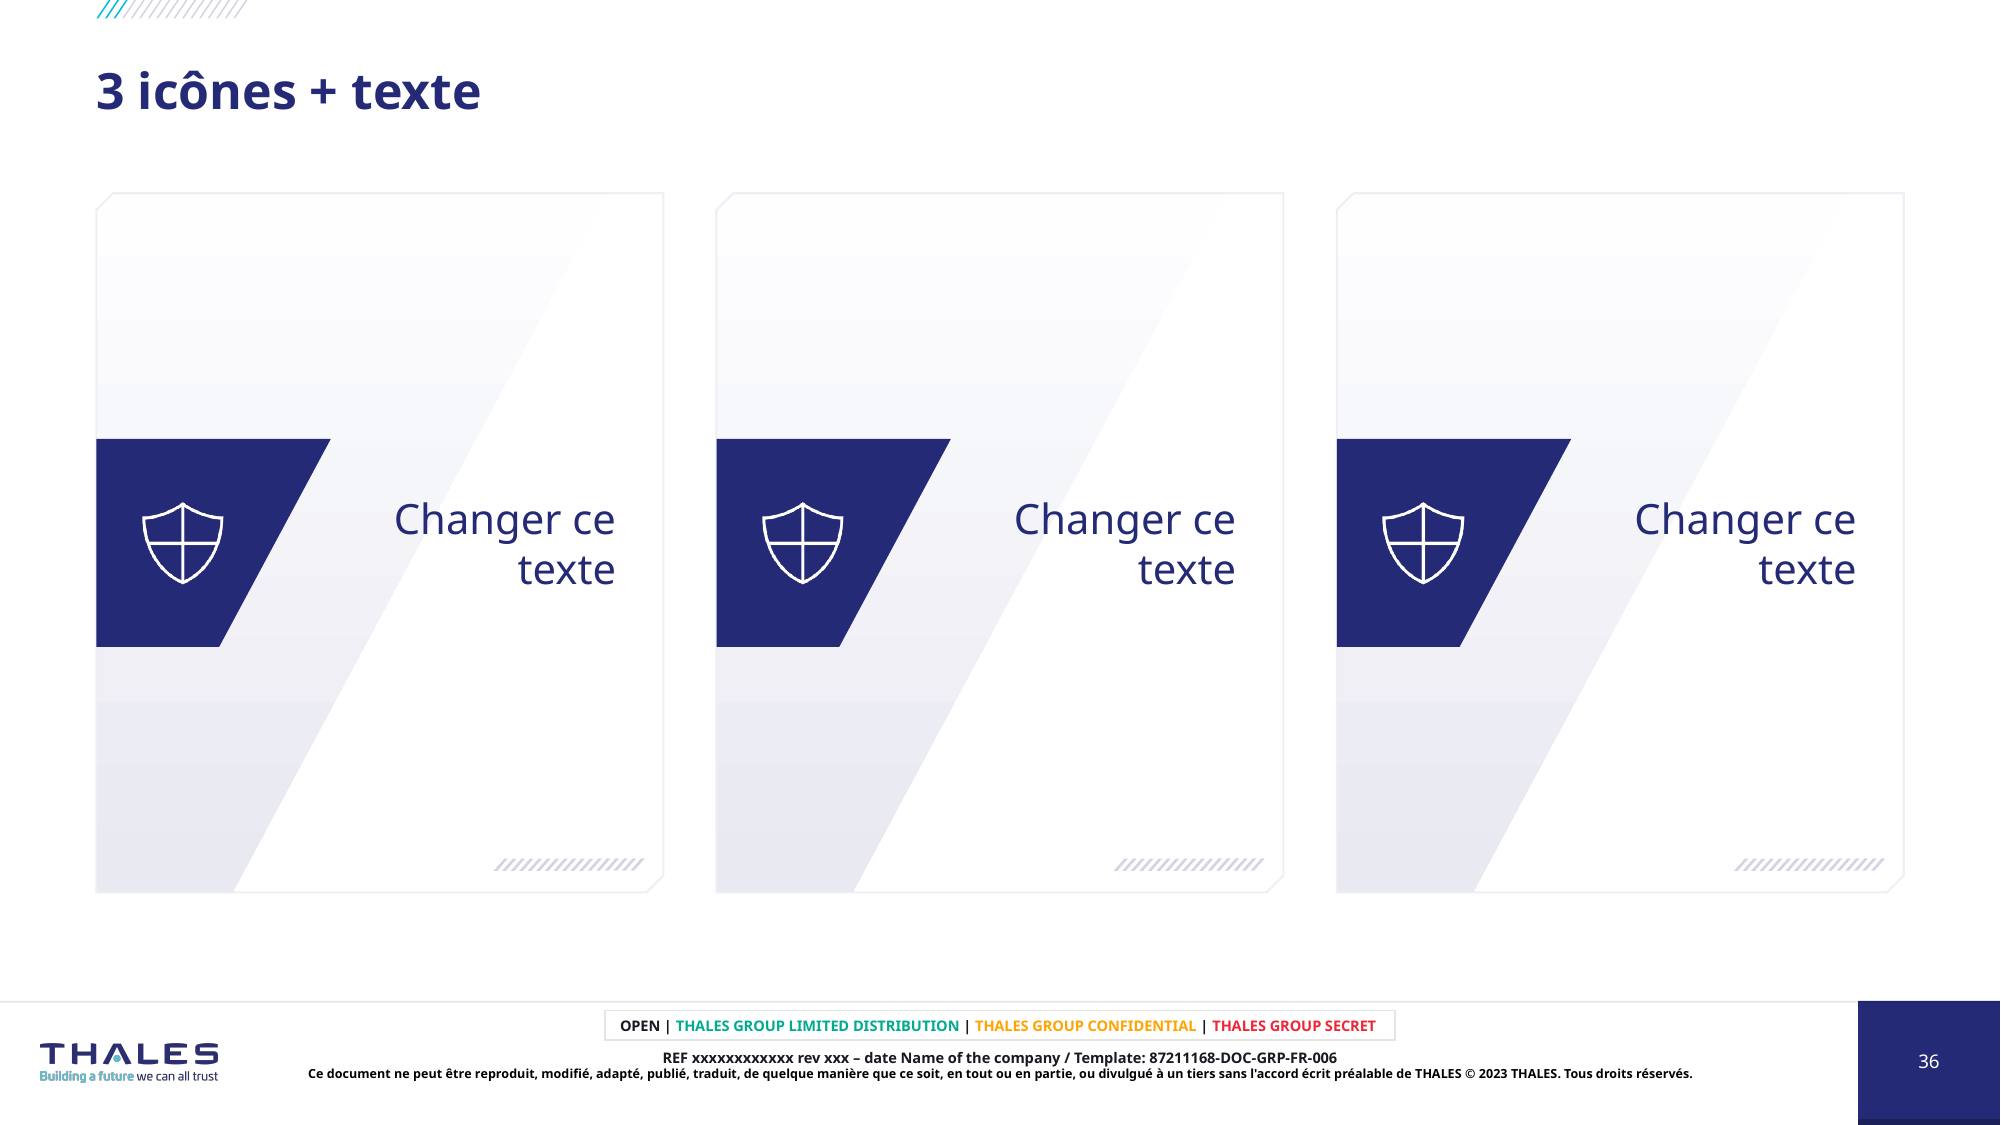

# 3 icônes + texte
Changer ce texte
Changer ce texte
Changer ce texte